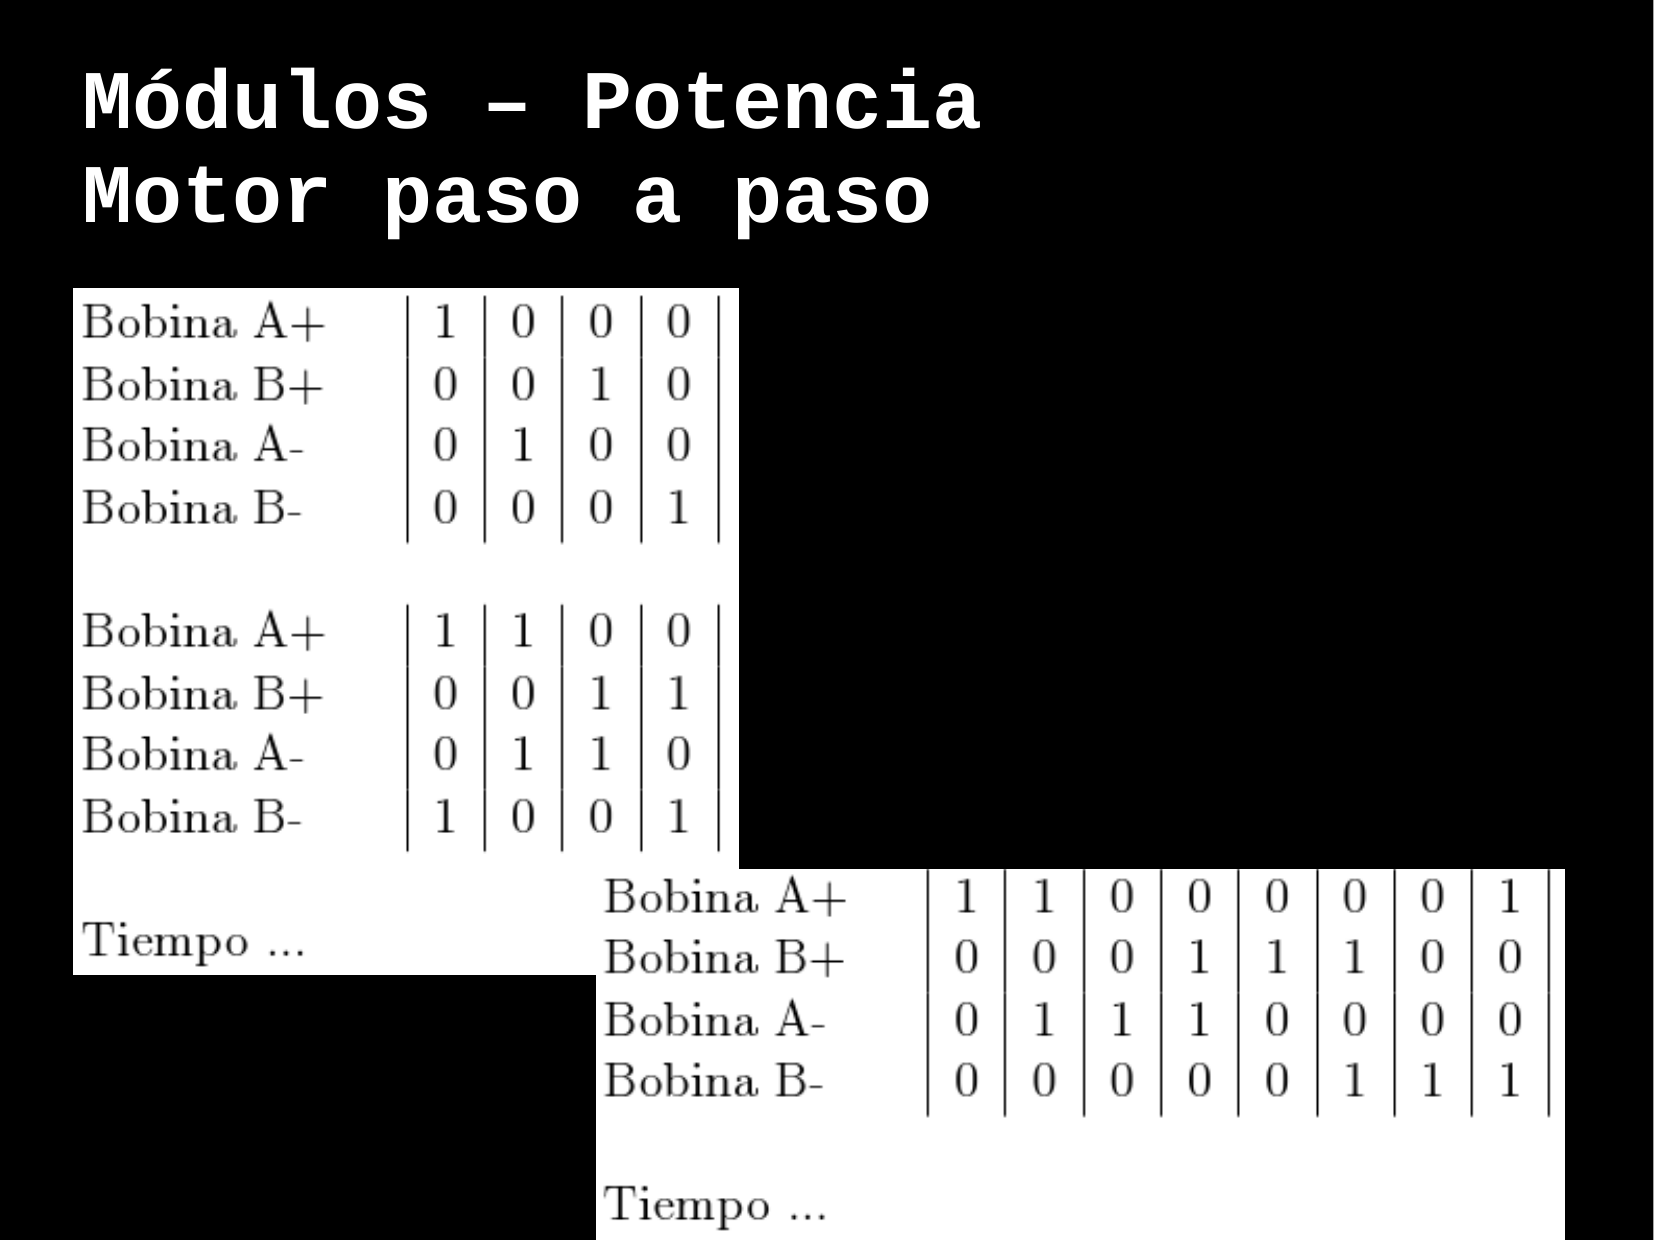

# Módulos – Potencia Motor paso a paso